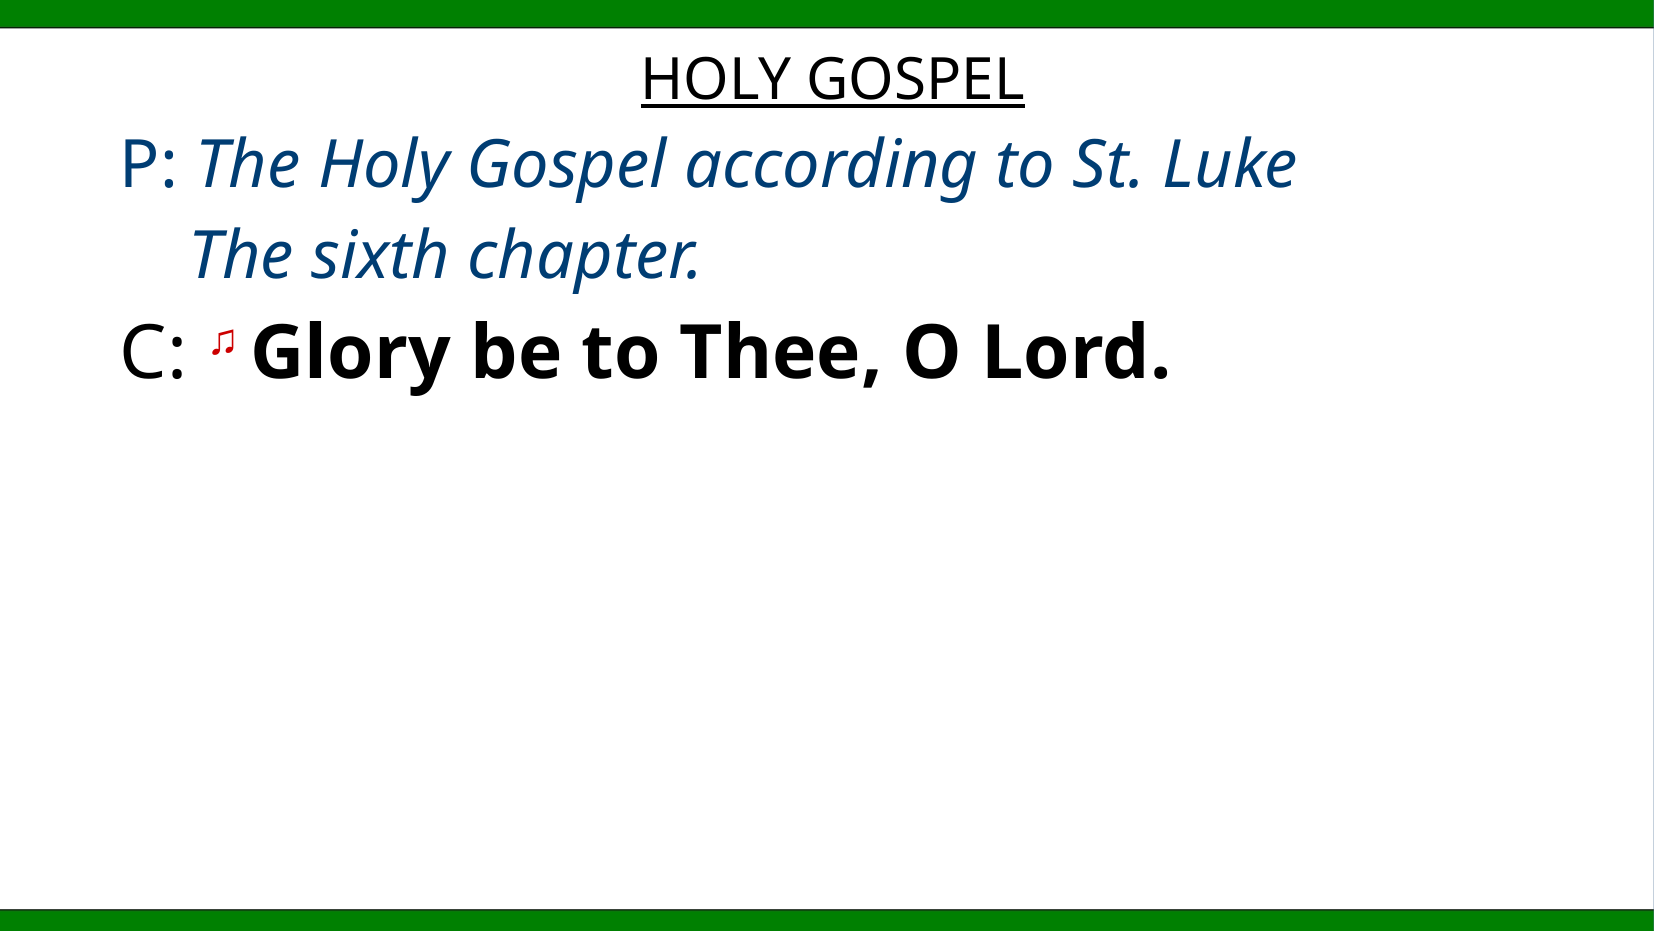

HOLY GOSPEL
P: The Holy Gospel according to St. Luke
 The sixth chapter.
C: ♫ Glory be to Thee, O Lord.